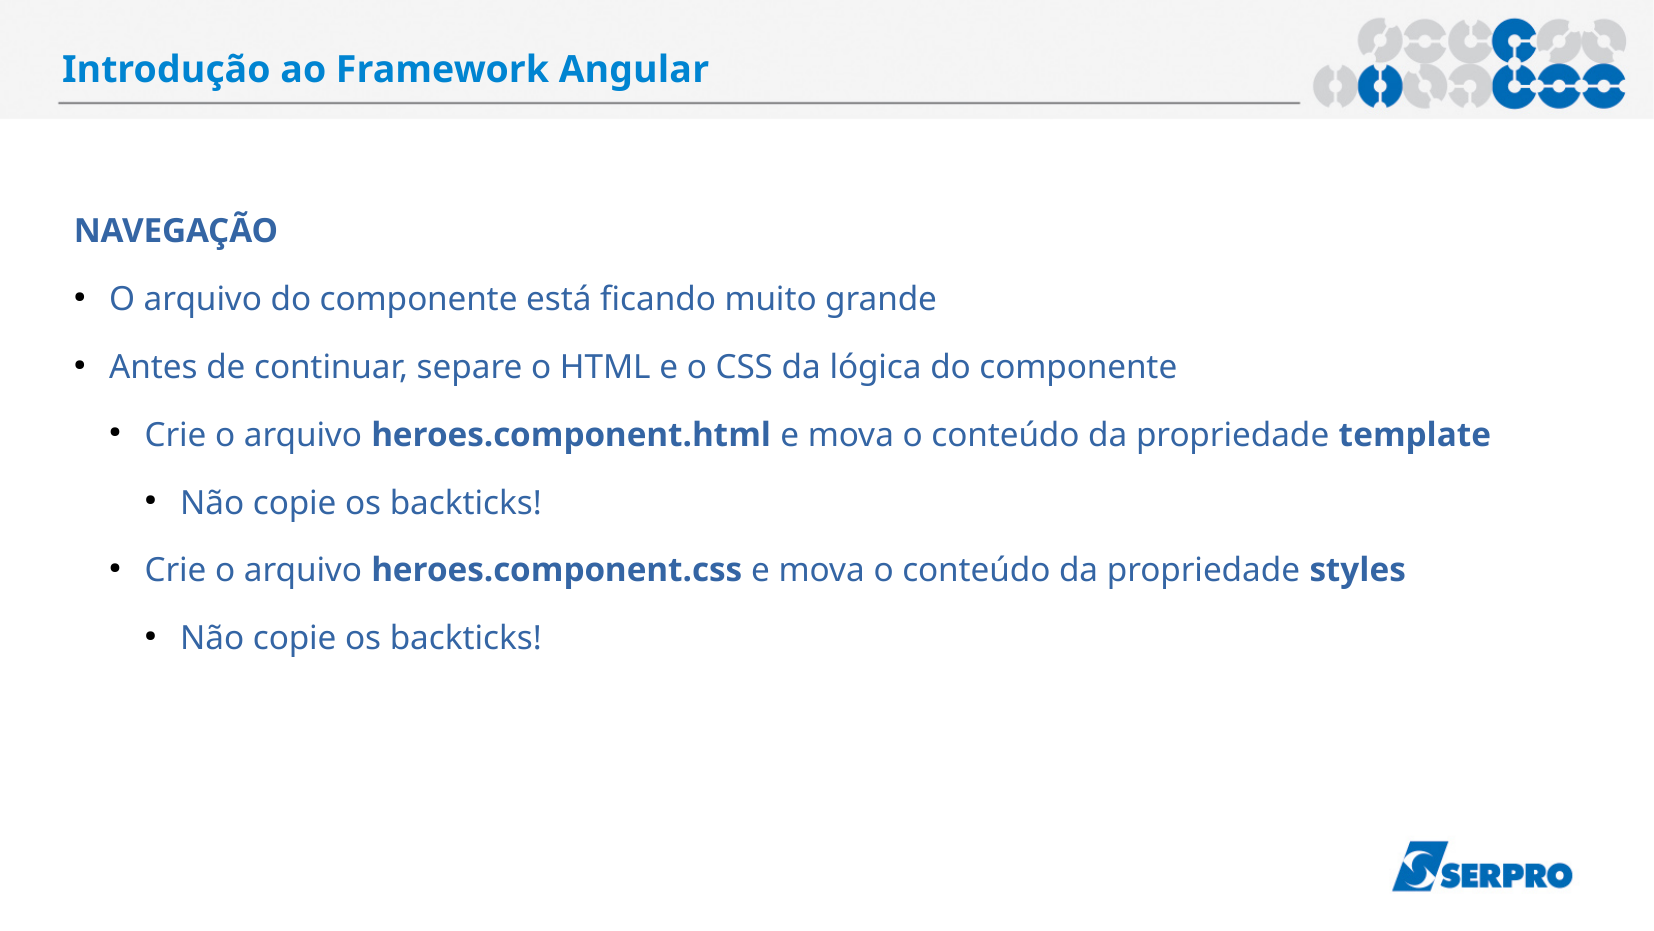

Introdução ao Framework Angular
NAVEGAÇÃO
O arquivo do componente está ficando muito grande
Antes de continuar, separe o HTML e o CSS da lógica do componente
Crie o arquivo heroes.component.html e mova o conteúdo da propriedade template
Não copie os backticks!
Crie o arquivo heroes.component.css e mova o conteúdo da propriedade styles
Não copie os backticks!